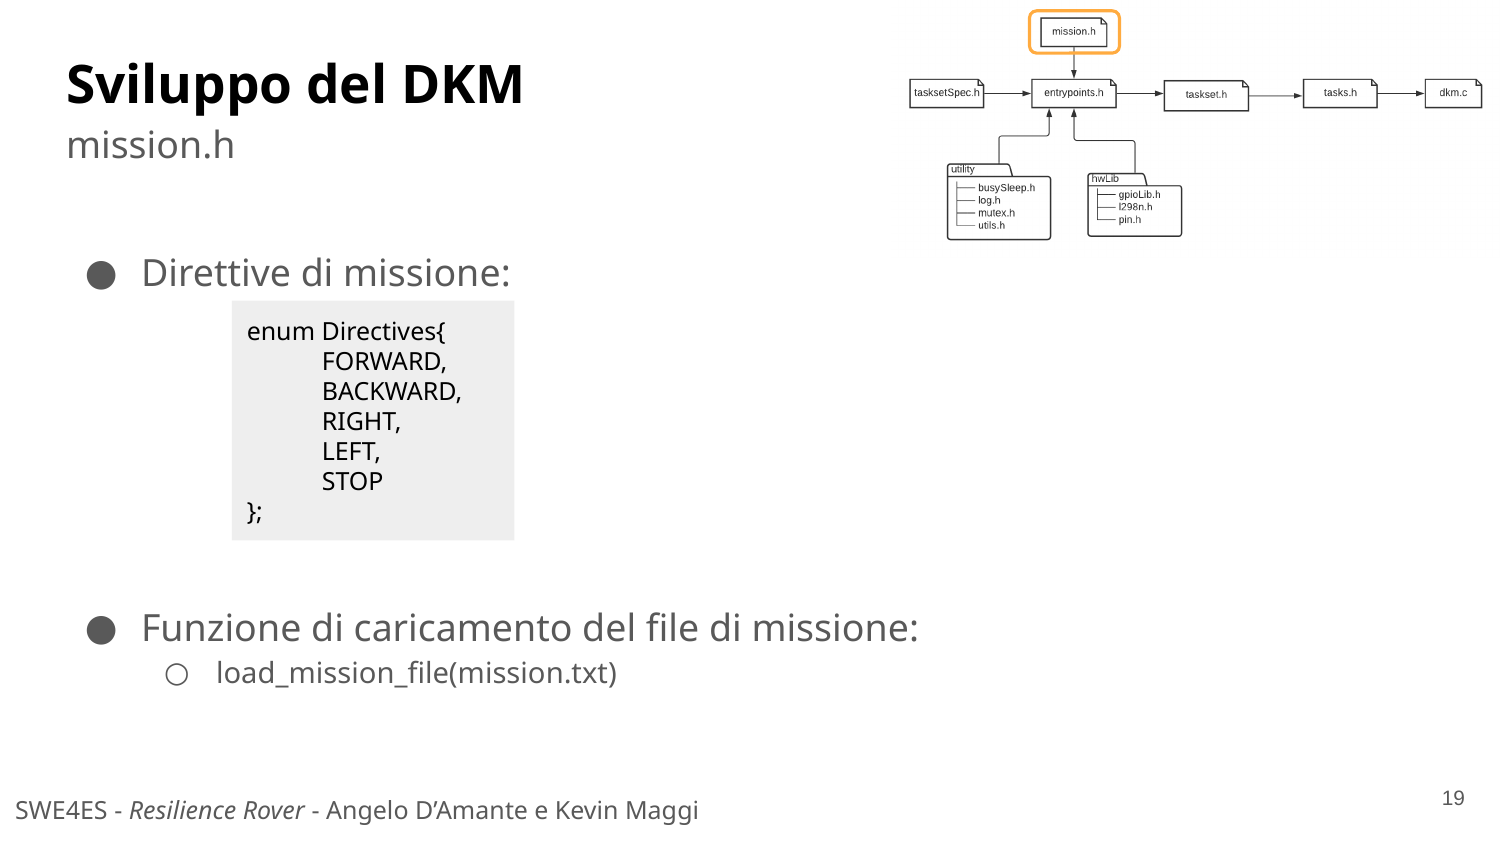

Sviluppo del DKM
mission.h
# Direttive di missione:
Funzione di caricamento del file di missione:
load_mission_file(mission.txt)
enum Directives{
	FORWARD,
	BACKWARD,
	RIGHT,
	LEFT,
STOP
};